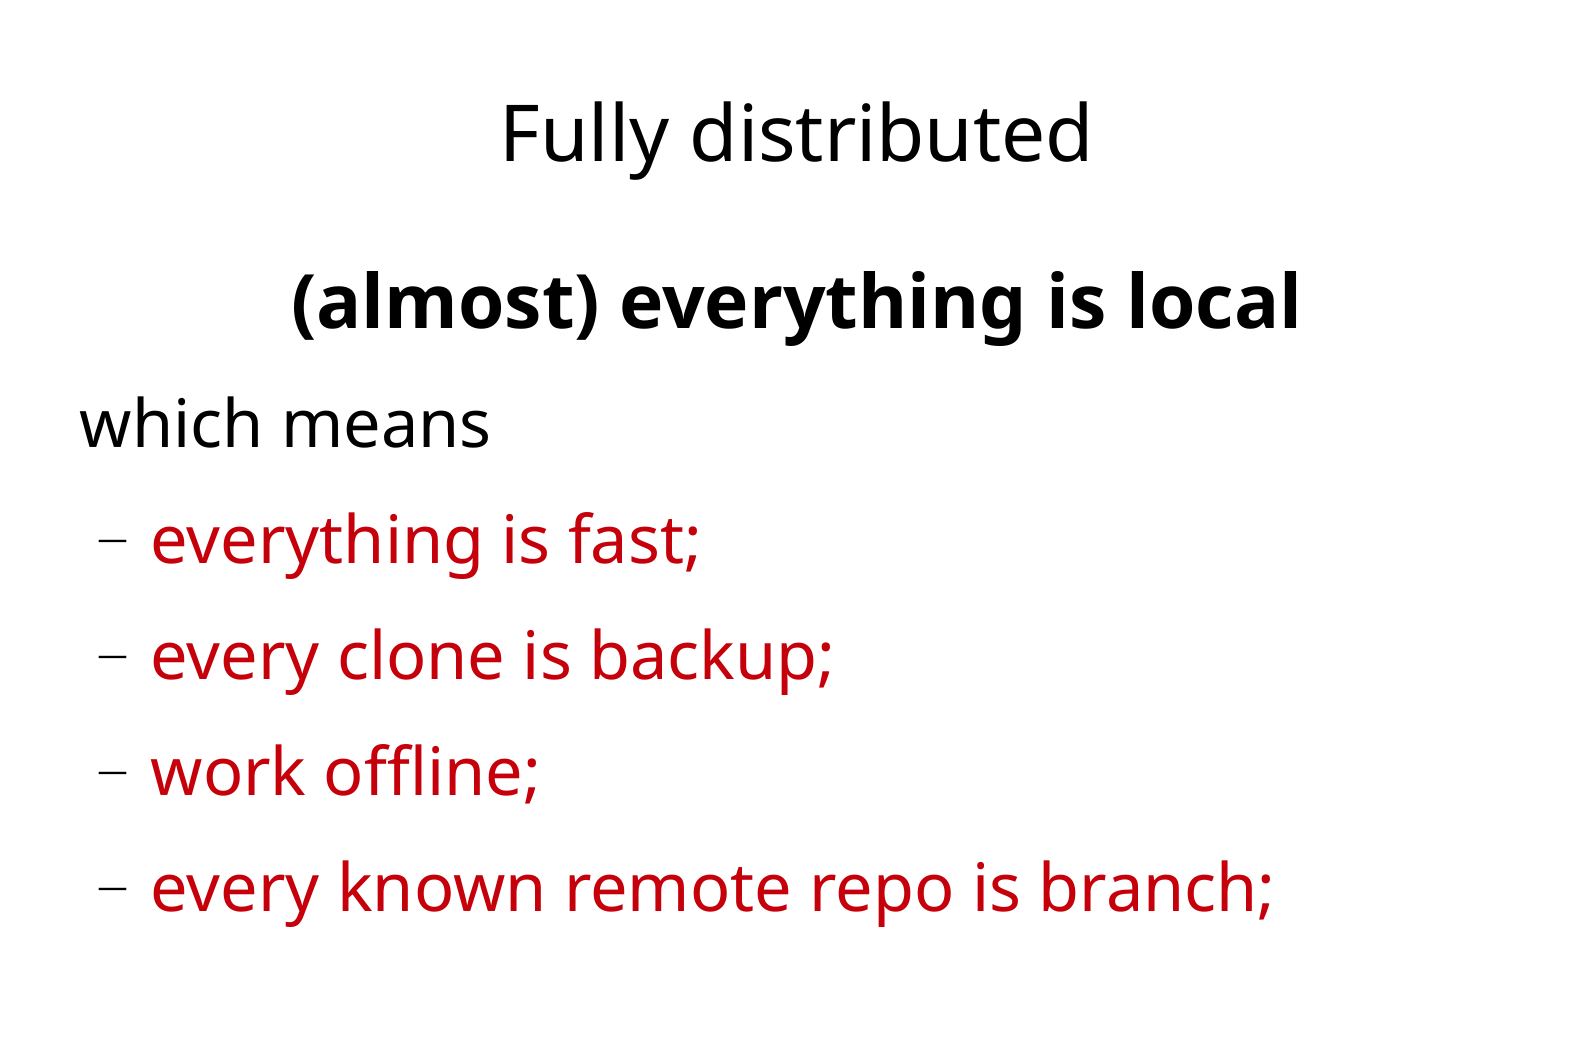

# Fully distributed
(almost) everything is local
which means
everything is fast;
every clone is backup;
work offline;
every known remote repo is branch;